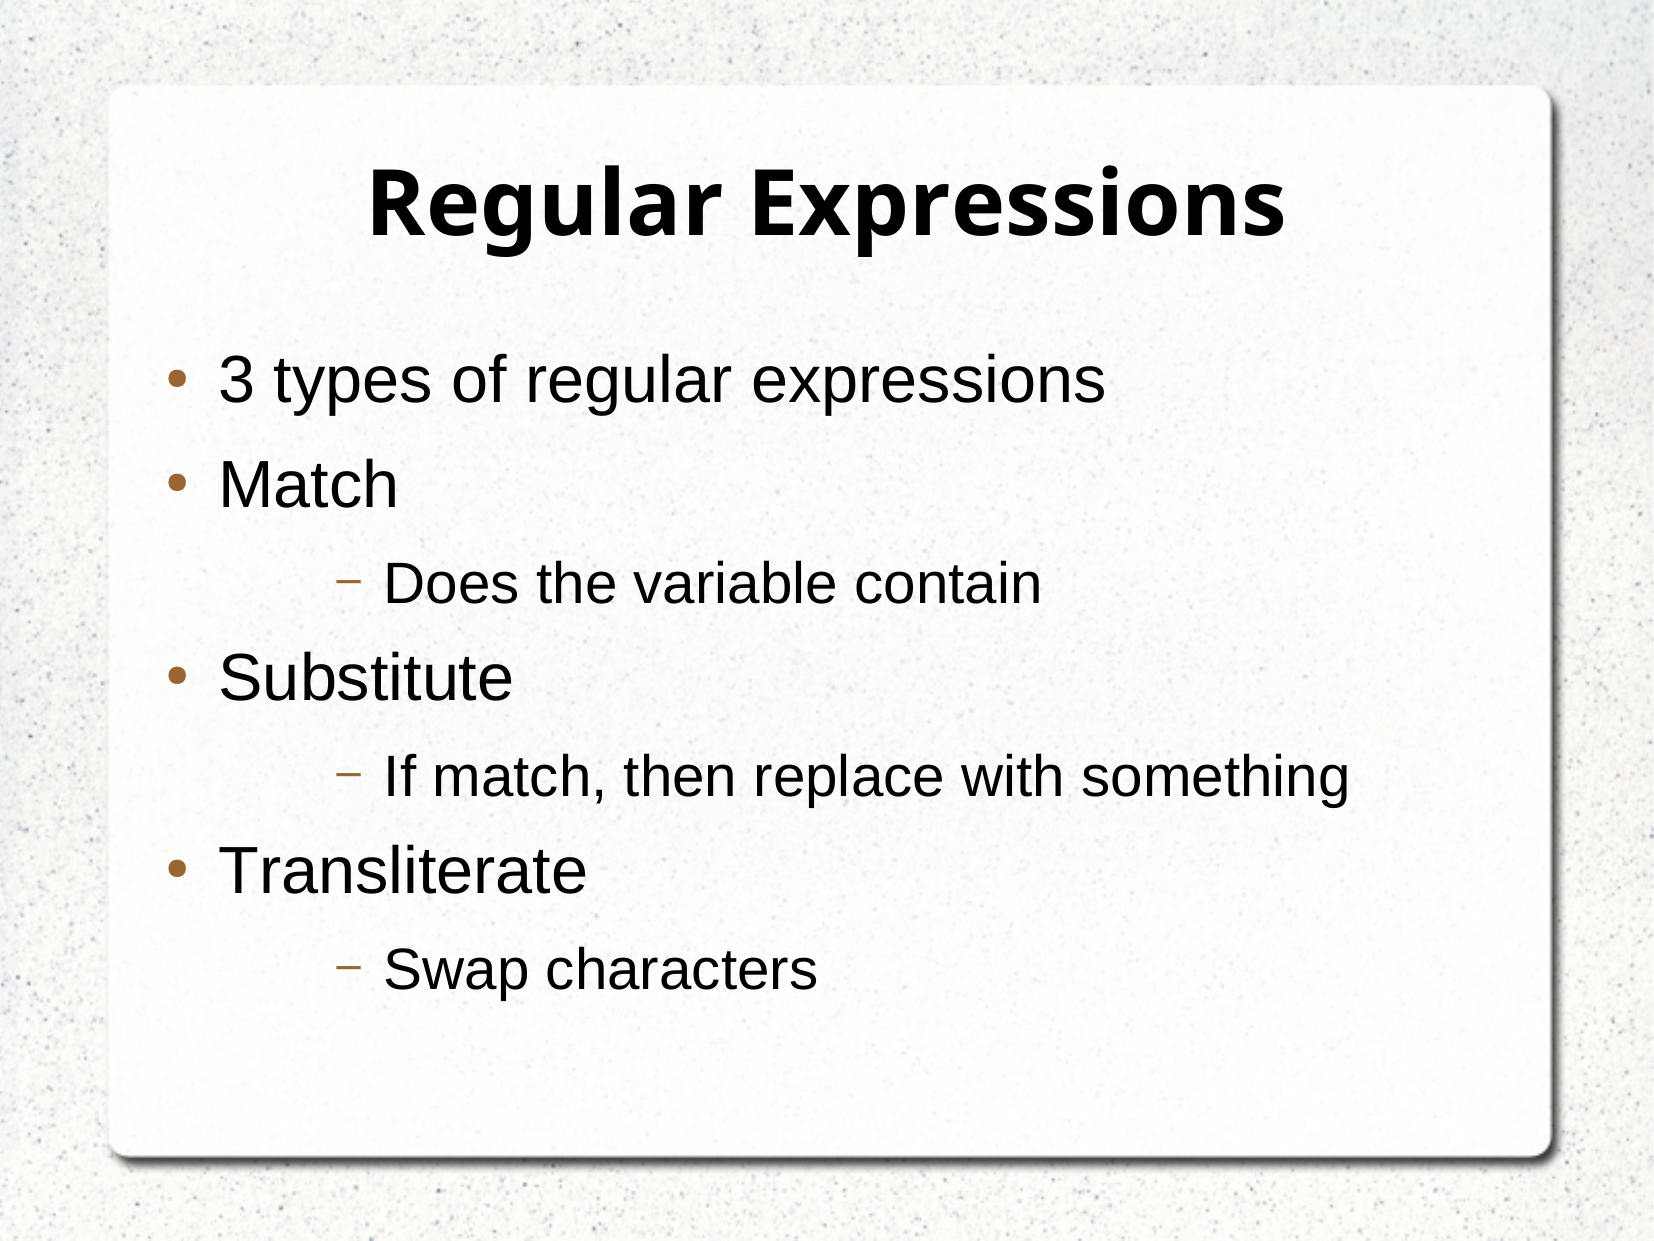

# Regular Expressions
3 types of regular expressions
Match
Does the variable contain
Substitute
If match, then replace with something
Transliterate
Swap characters